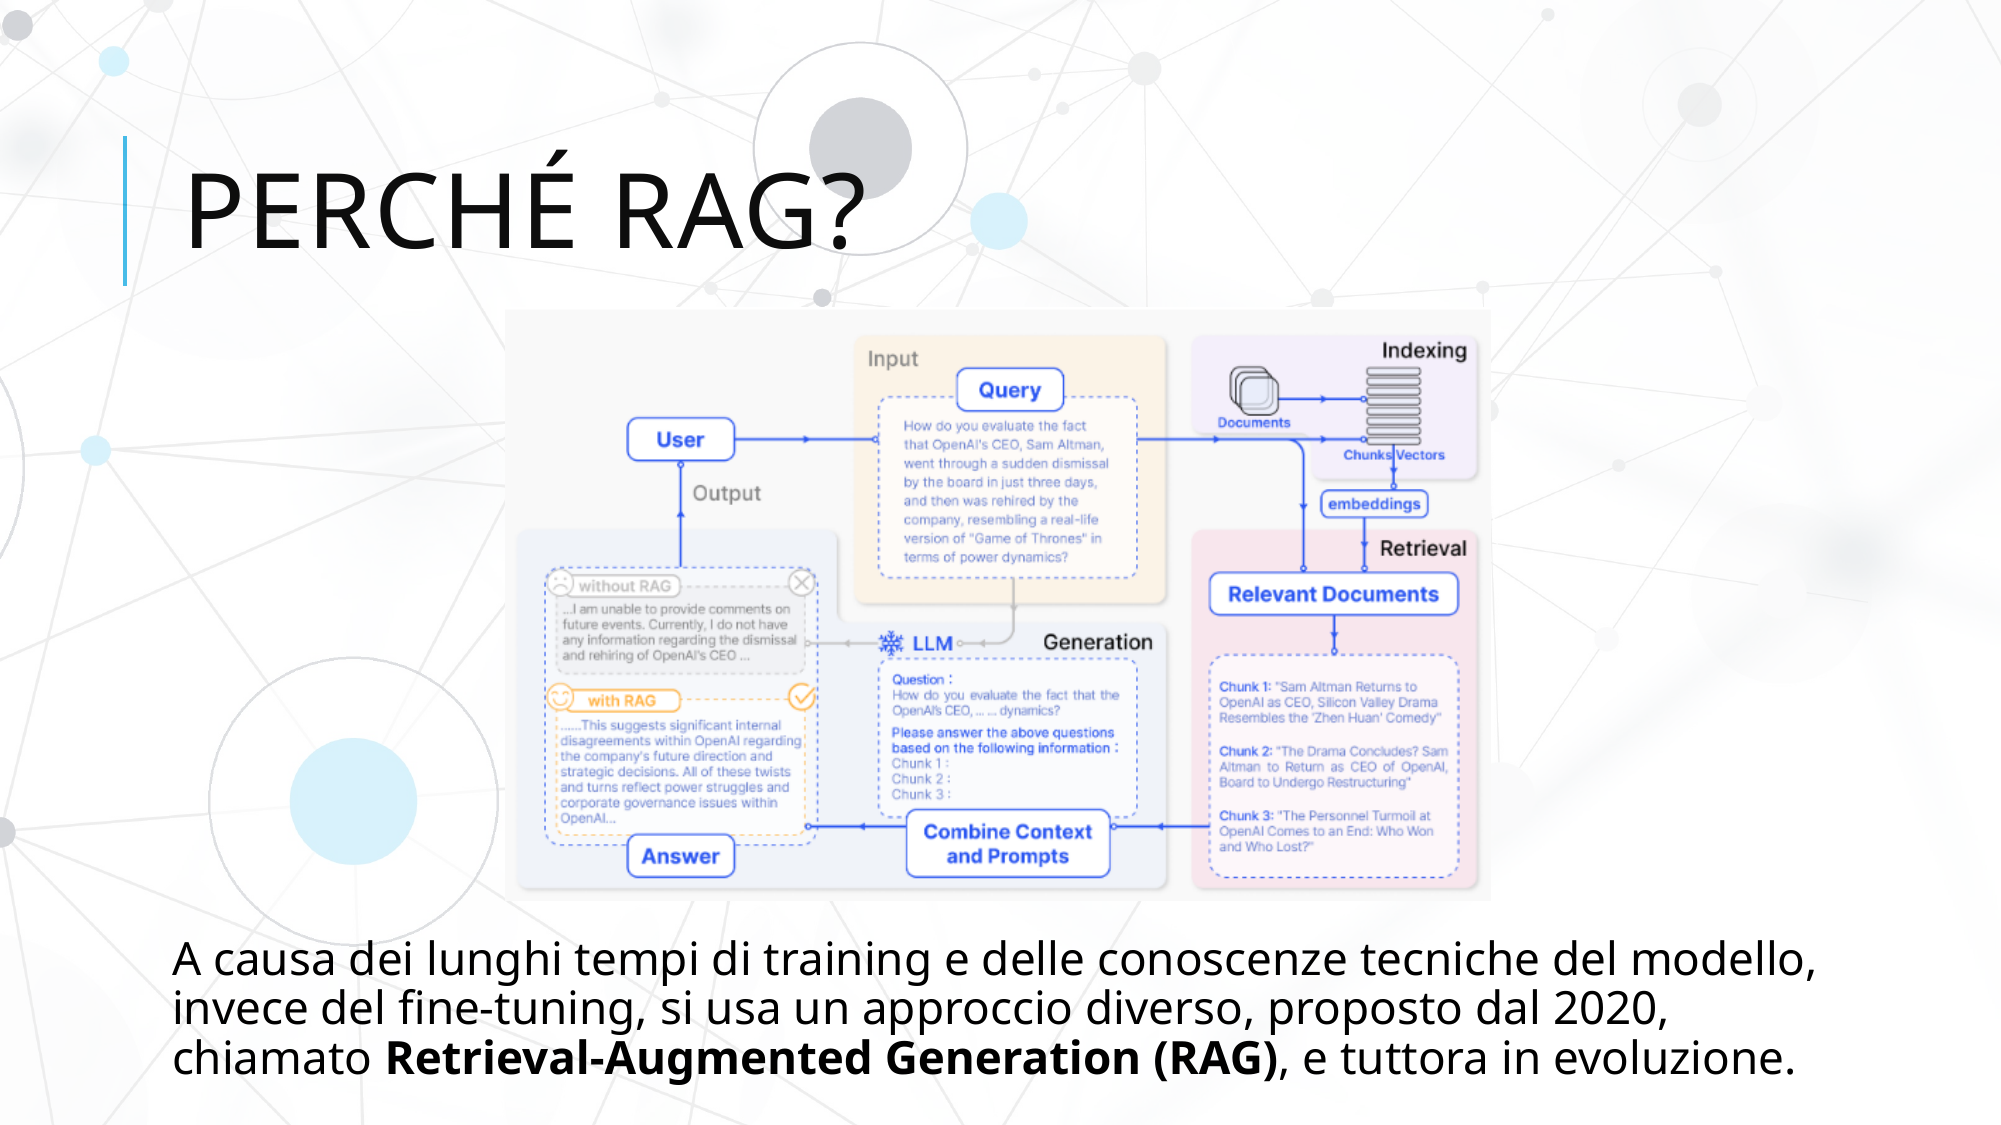

# PERCHÉ RAG?
A causa dei lunghi tempi di training e delle conoscenze tecniche del modello, invece del fine-tuning, si usa un approccio diverso, proposto dal 2020, chiamato Retrieval-Augmented Generation (RAG), e tuttora in evoluzione.